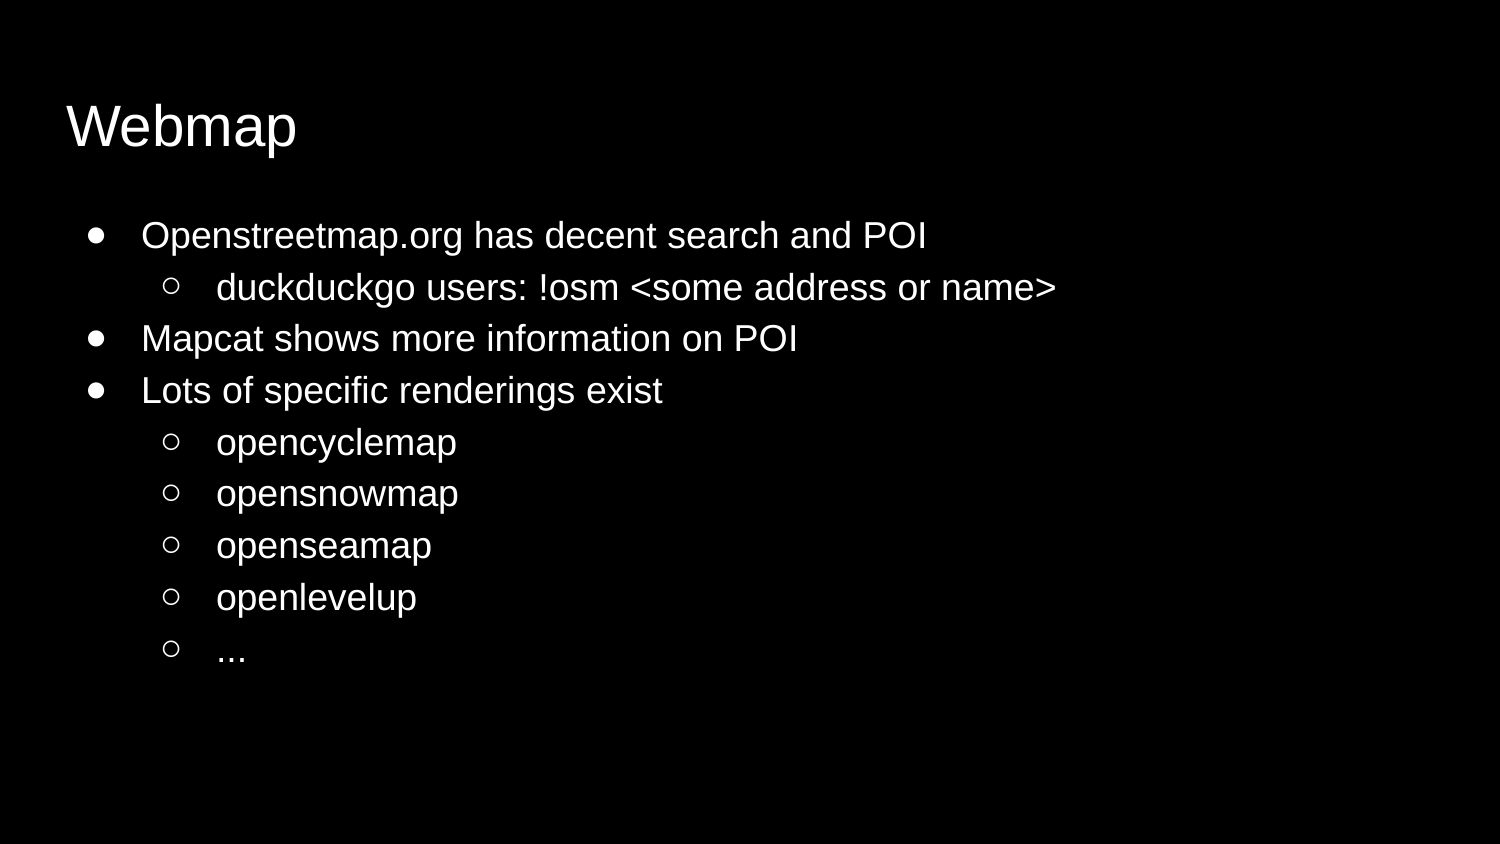

# Webmap
Openstreetmap.org has decent search and POI
duckduckgo users: !osm <some address or name>
Mapcat shows more information on POI
Lots of specific renderings exist
opencyclemap
opensnowmap
openseamap
openlevelup
...